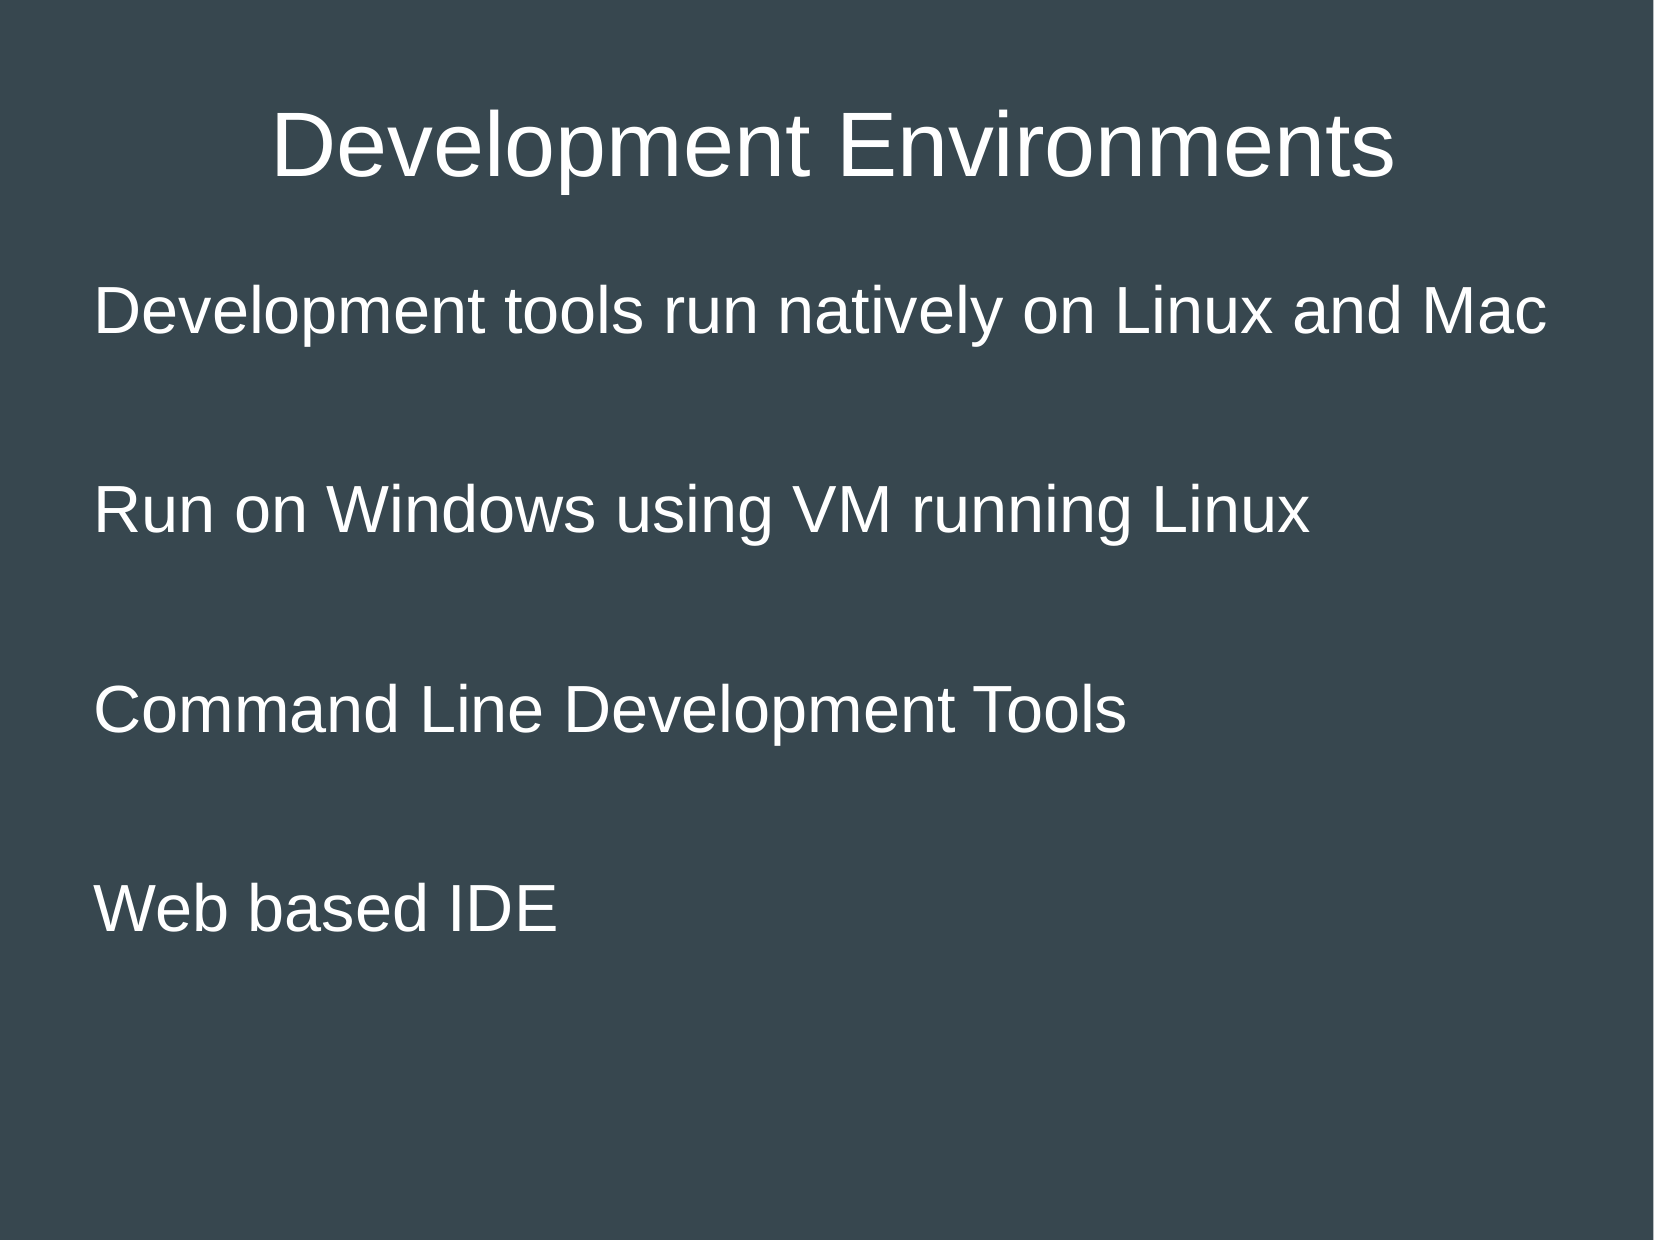

# Development Environments
Development tools run natively on Linux and Mac
Run on Windows using VM running Linux
Command Line Development Tools
Web based IDE